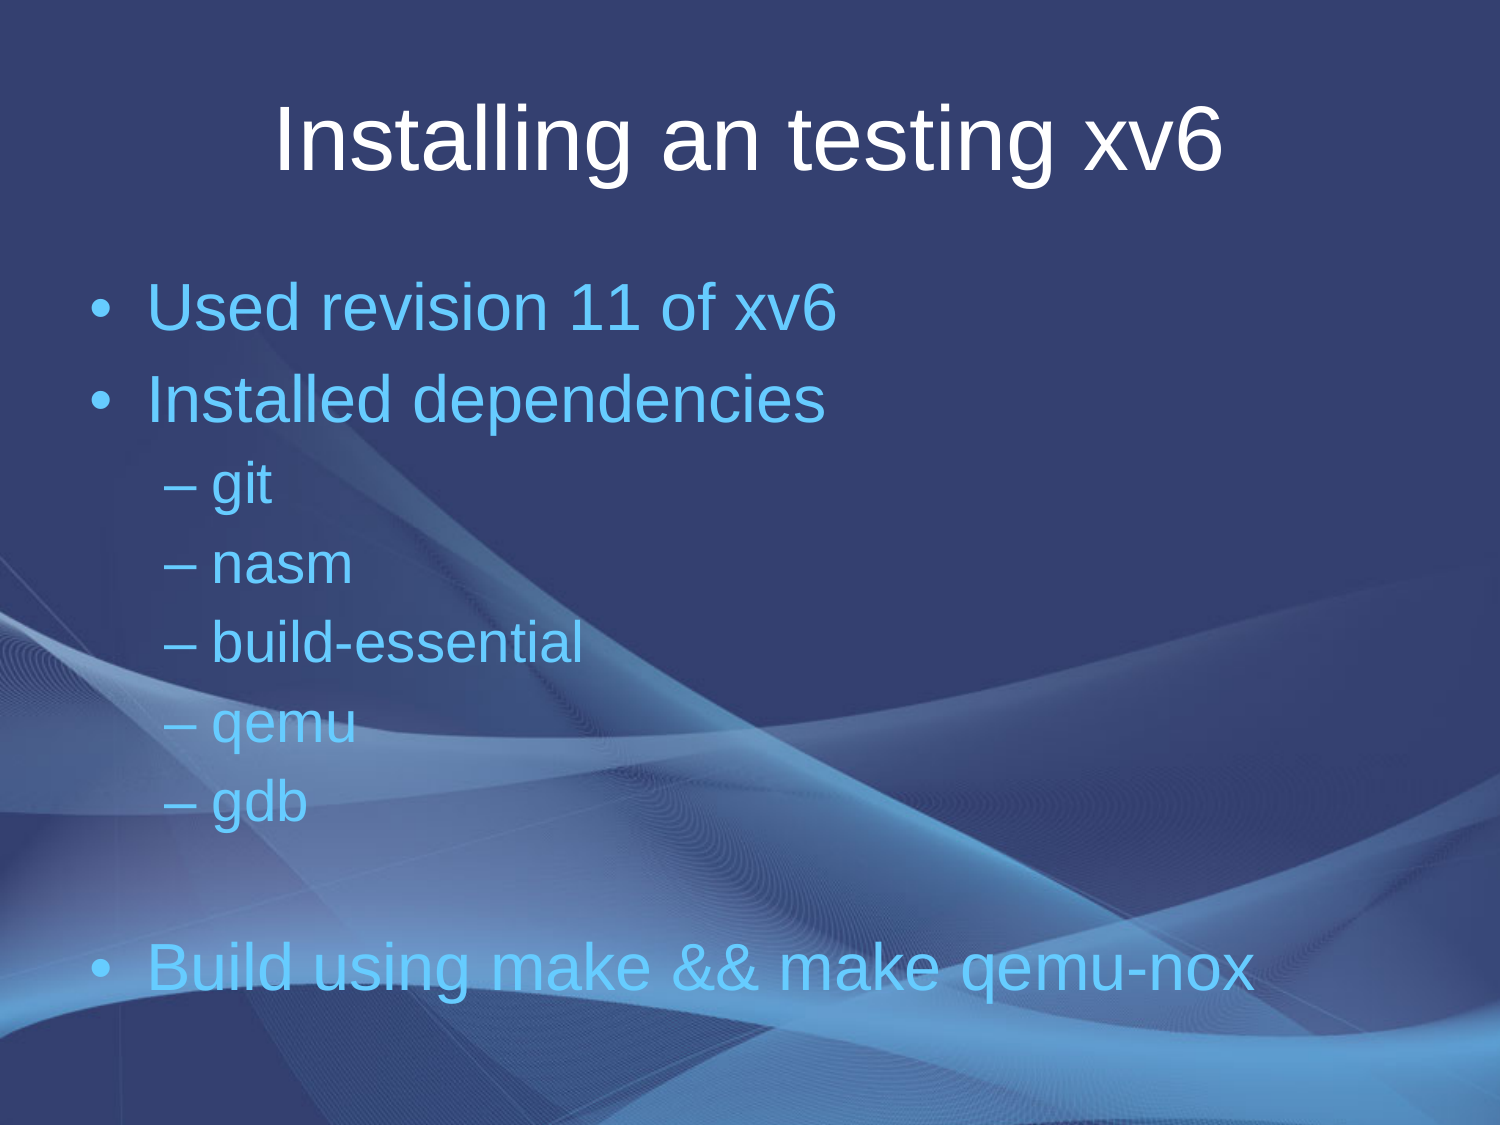

# Installing an testing xv6
Used revision 11 of xv6
Installed dependencies
git
nasm
build-essential
qemu
gdb
Build using make && make qemu-nox